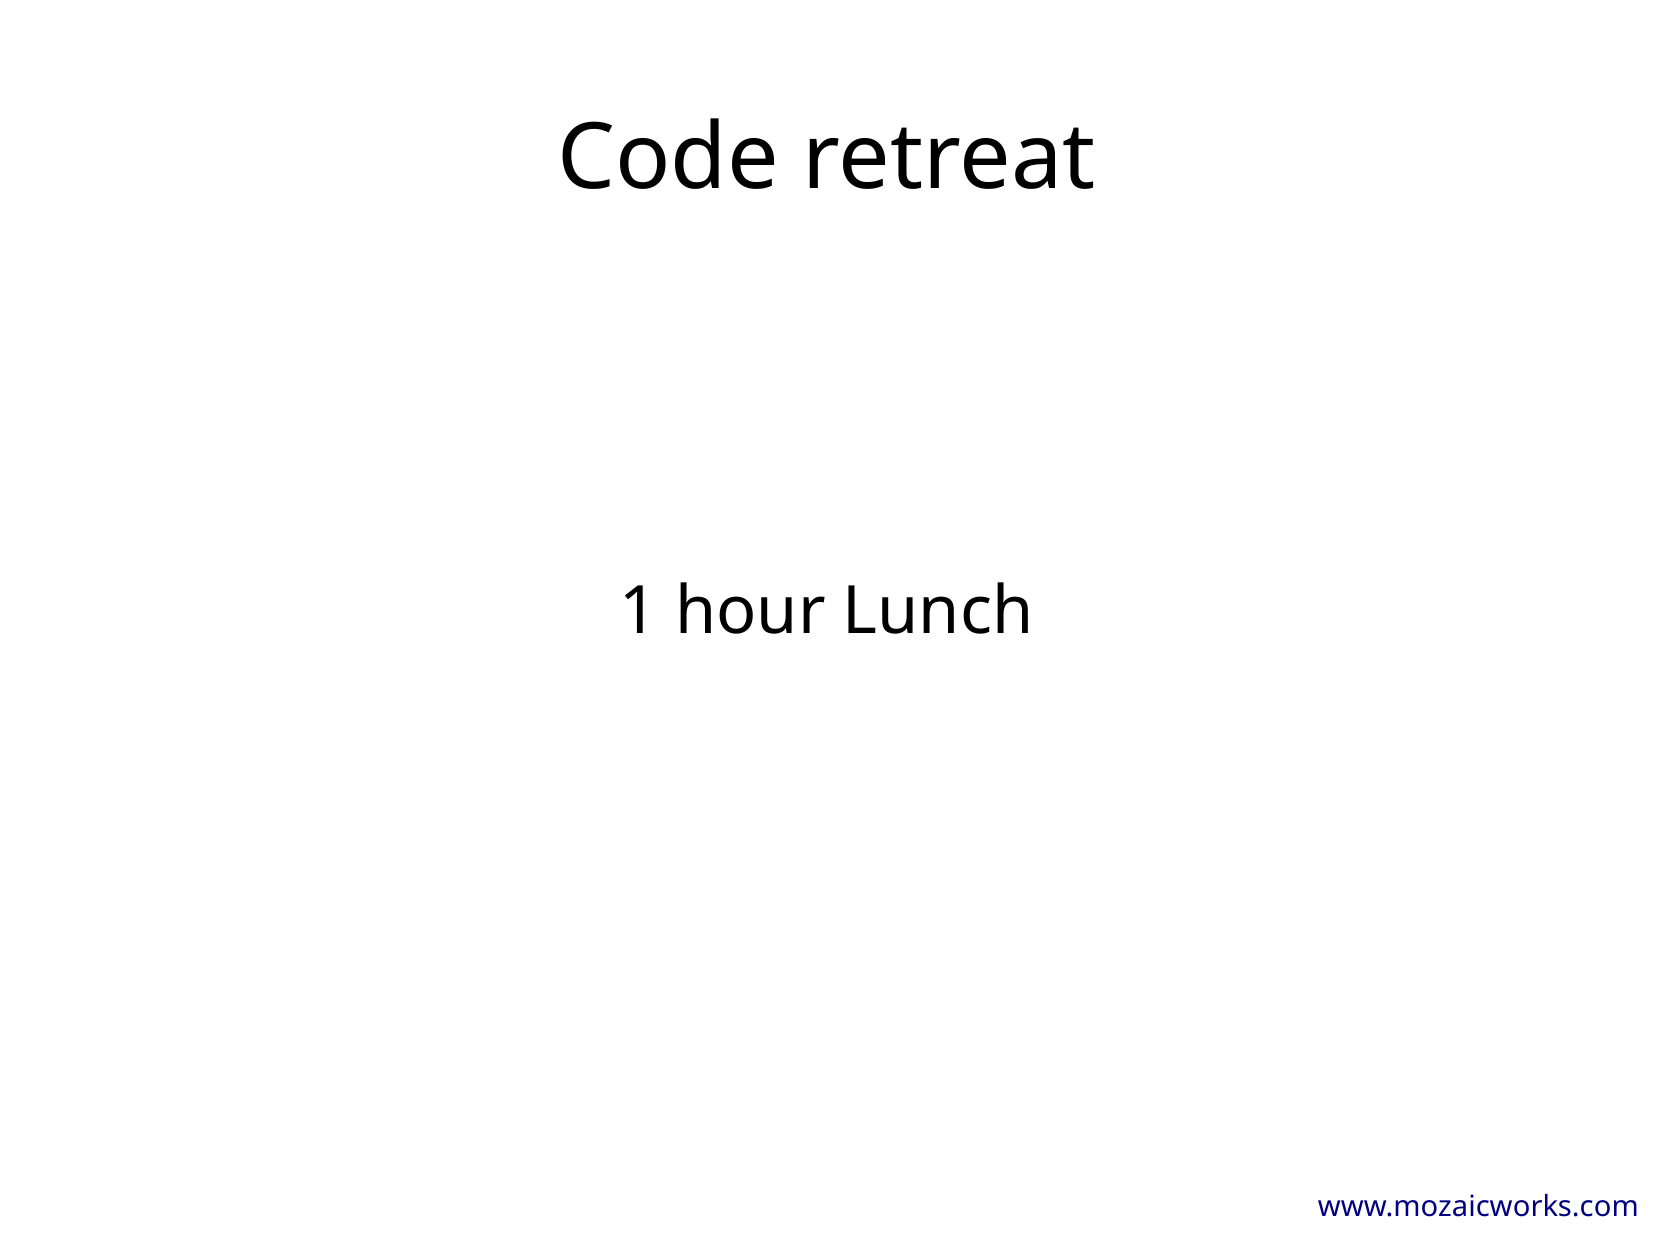

# Code retreat
1 hour Lunch
www.mozaicworks.com